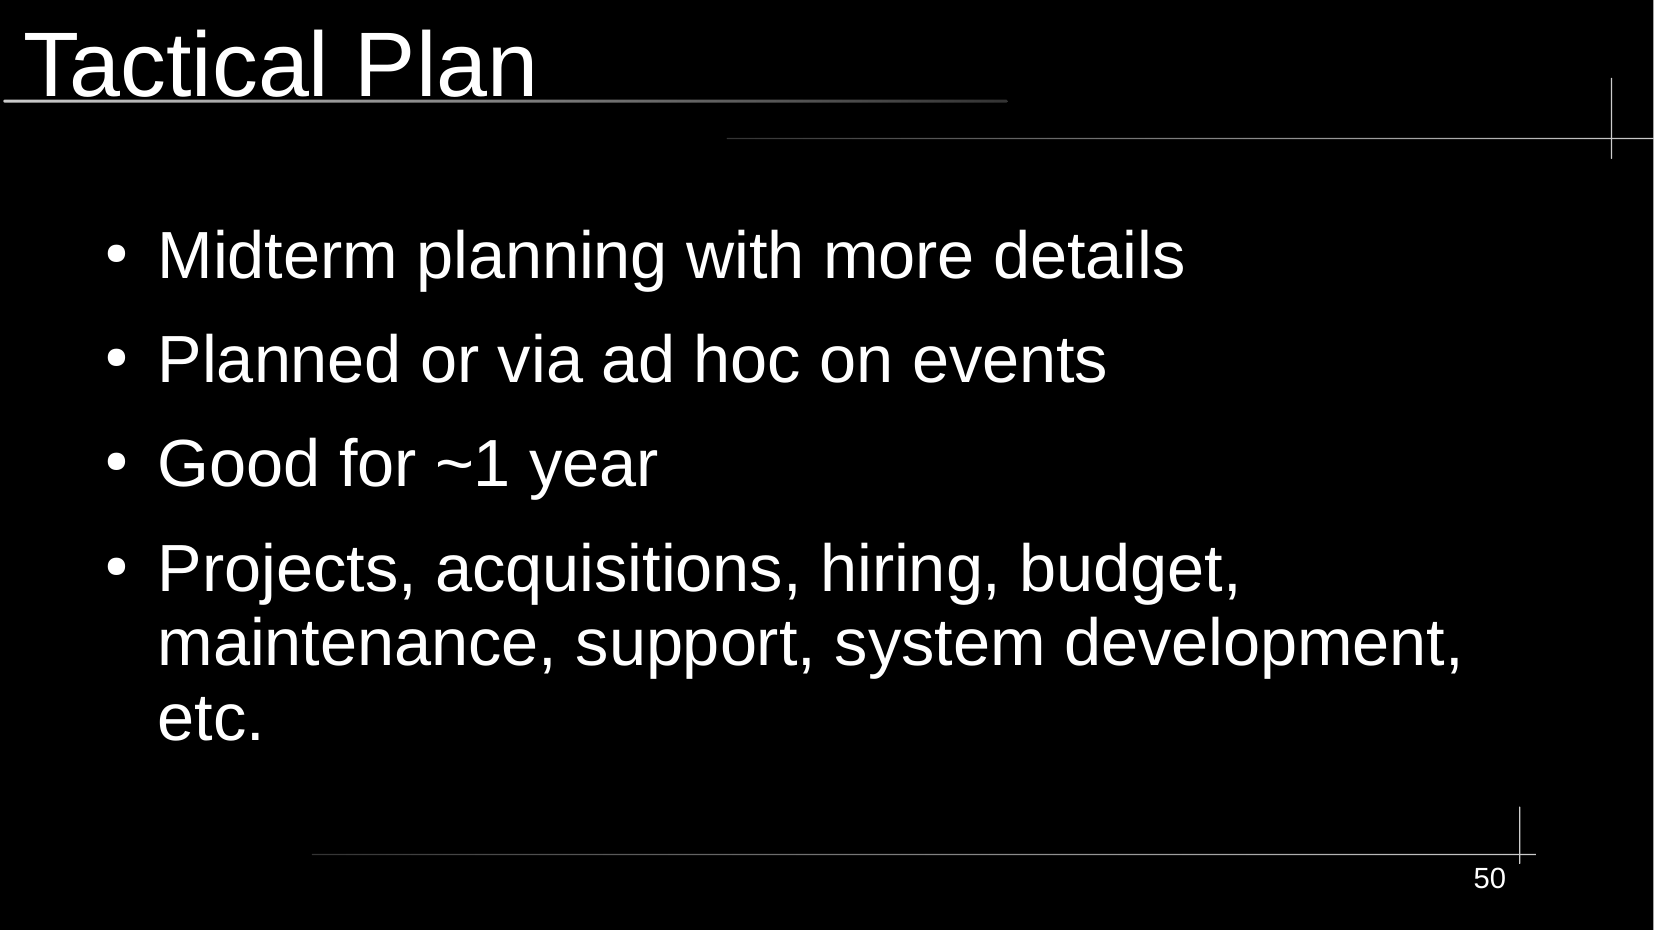

# Tactical Plan
Midterm planning with more details
Planned or via ad hoc on events
Good for ~1 year
Projects, acquisitions, hiring, budget, maintenance, support, system development, etc.
50